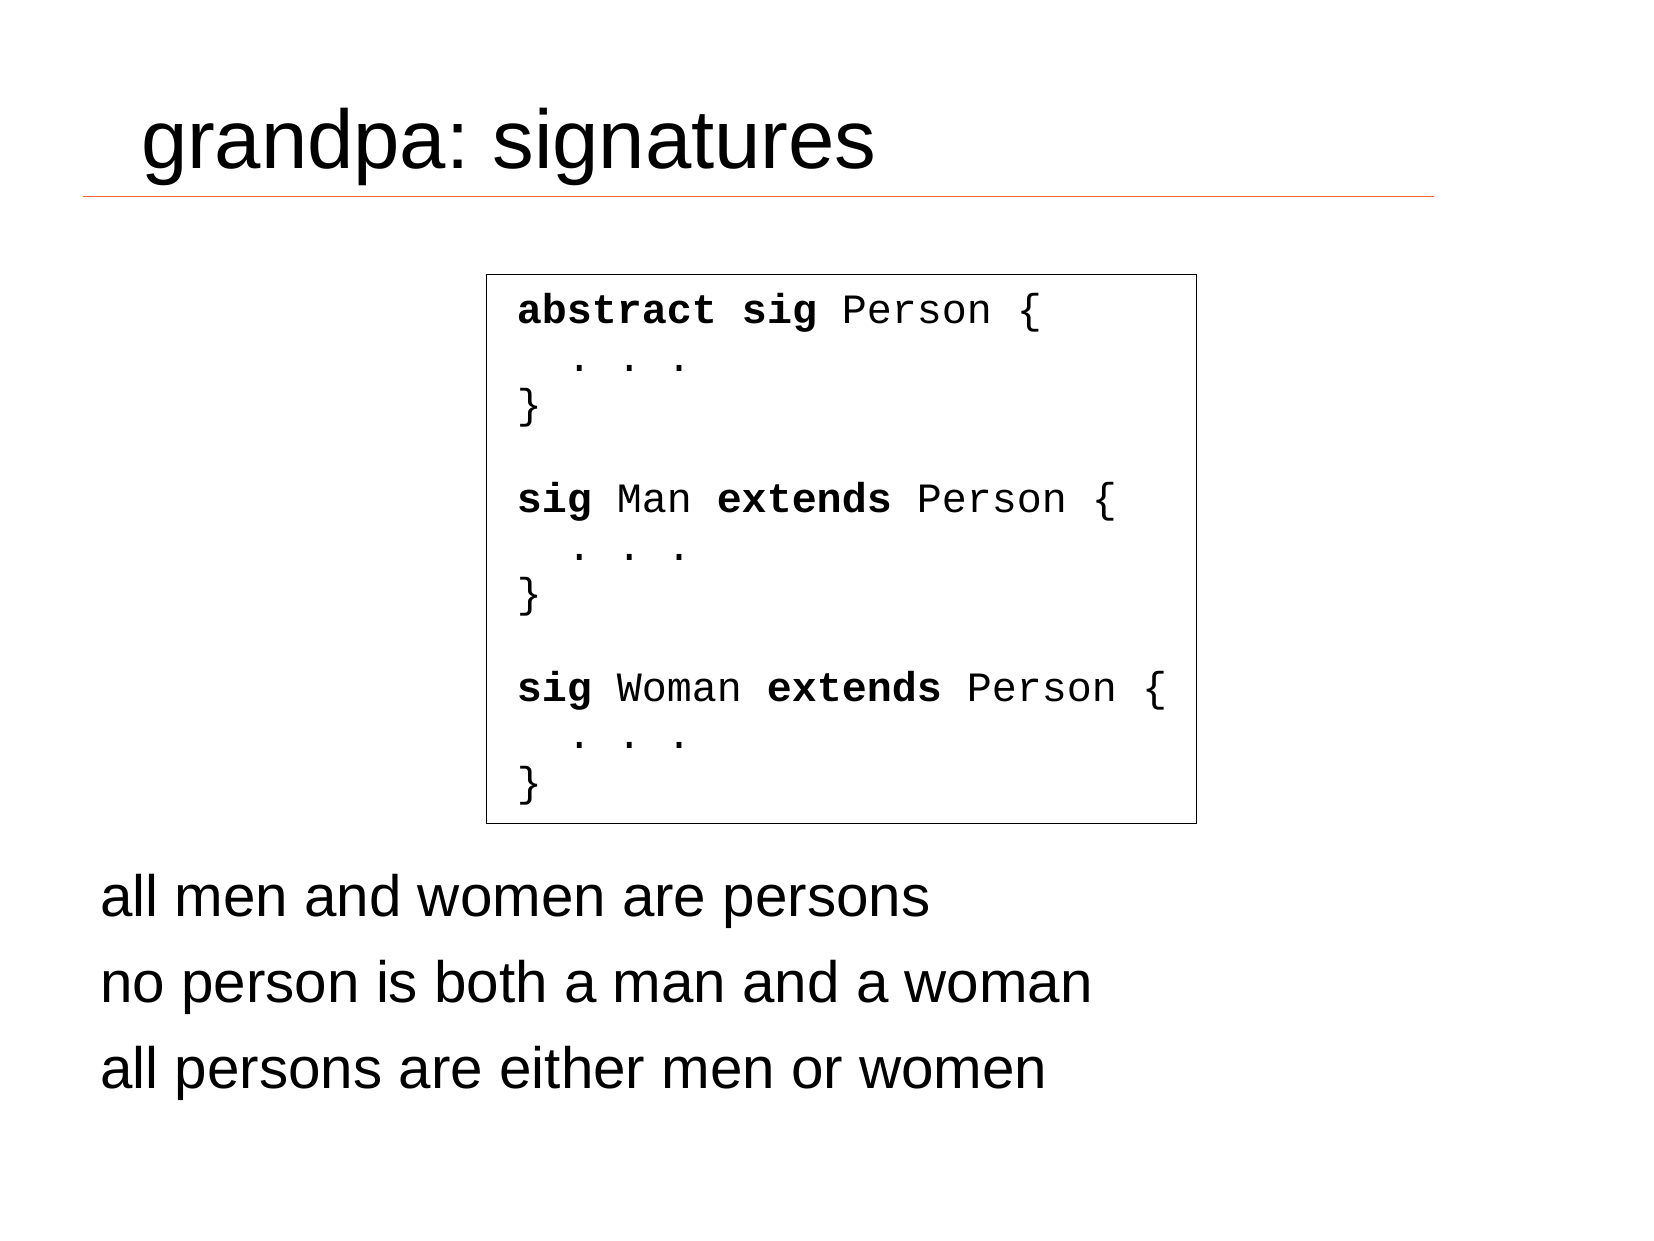

# grandpa: signatures
all men and women are persons
no person is both a man and a woman
all persons are either men or women
abstract sig Person {
 . . .
}
sig Man extends Person {
 . . .
}
sig Woman extends Person {
 . . .
}